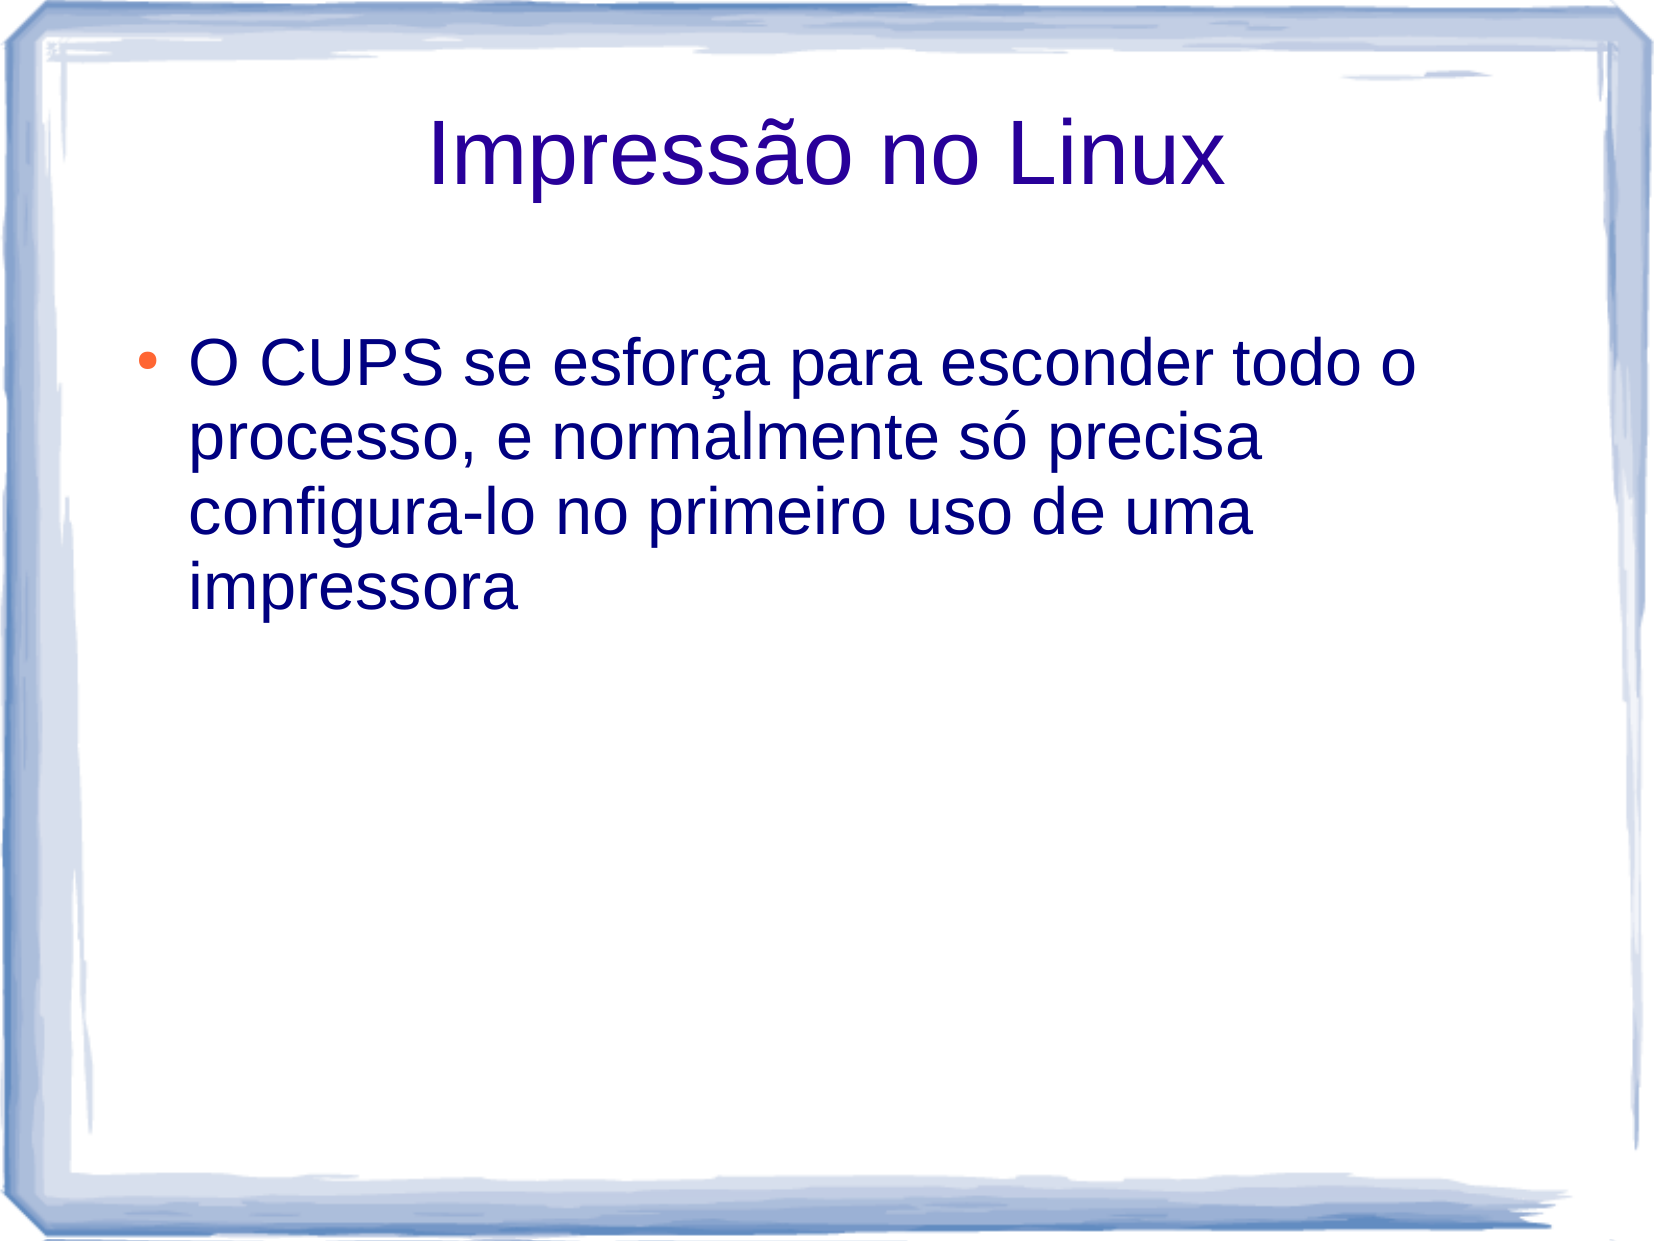

# Impressão no Linux
O CUPS se esforça para esconder todo o processo, e normalmente só precisa configura-lo no primeiro uso de uma impressora